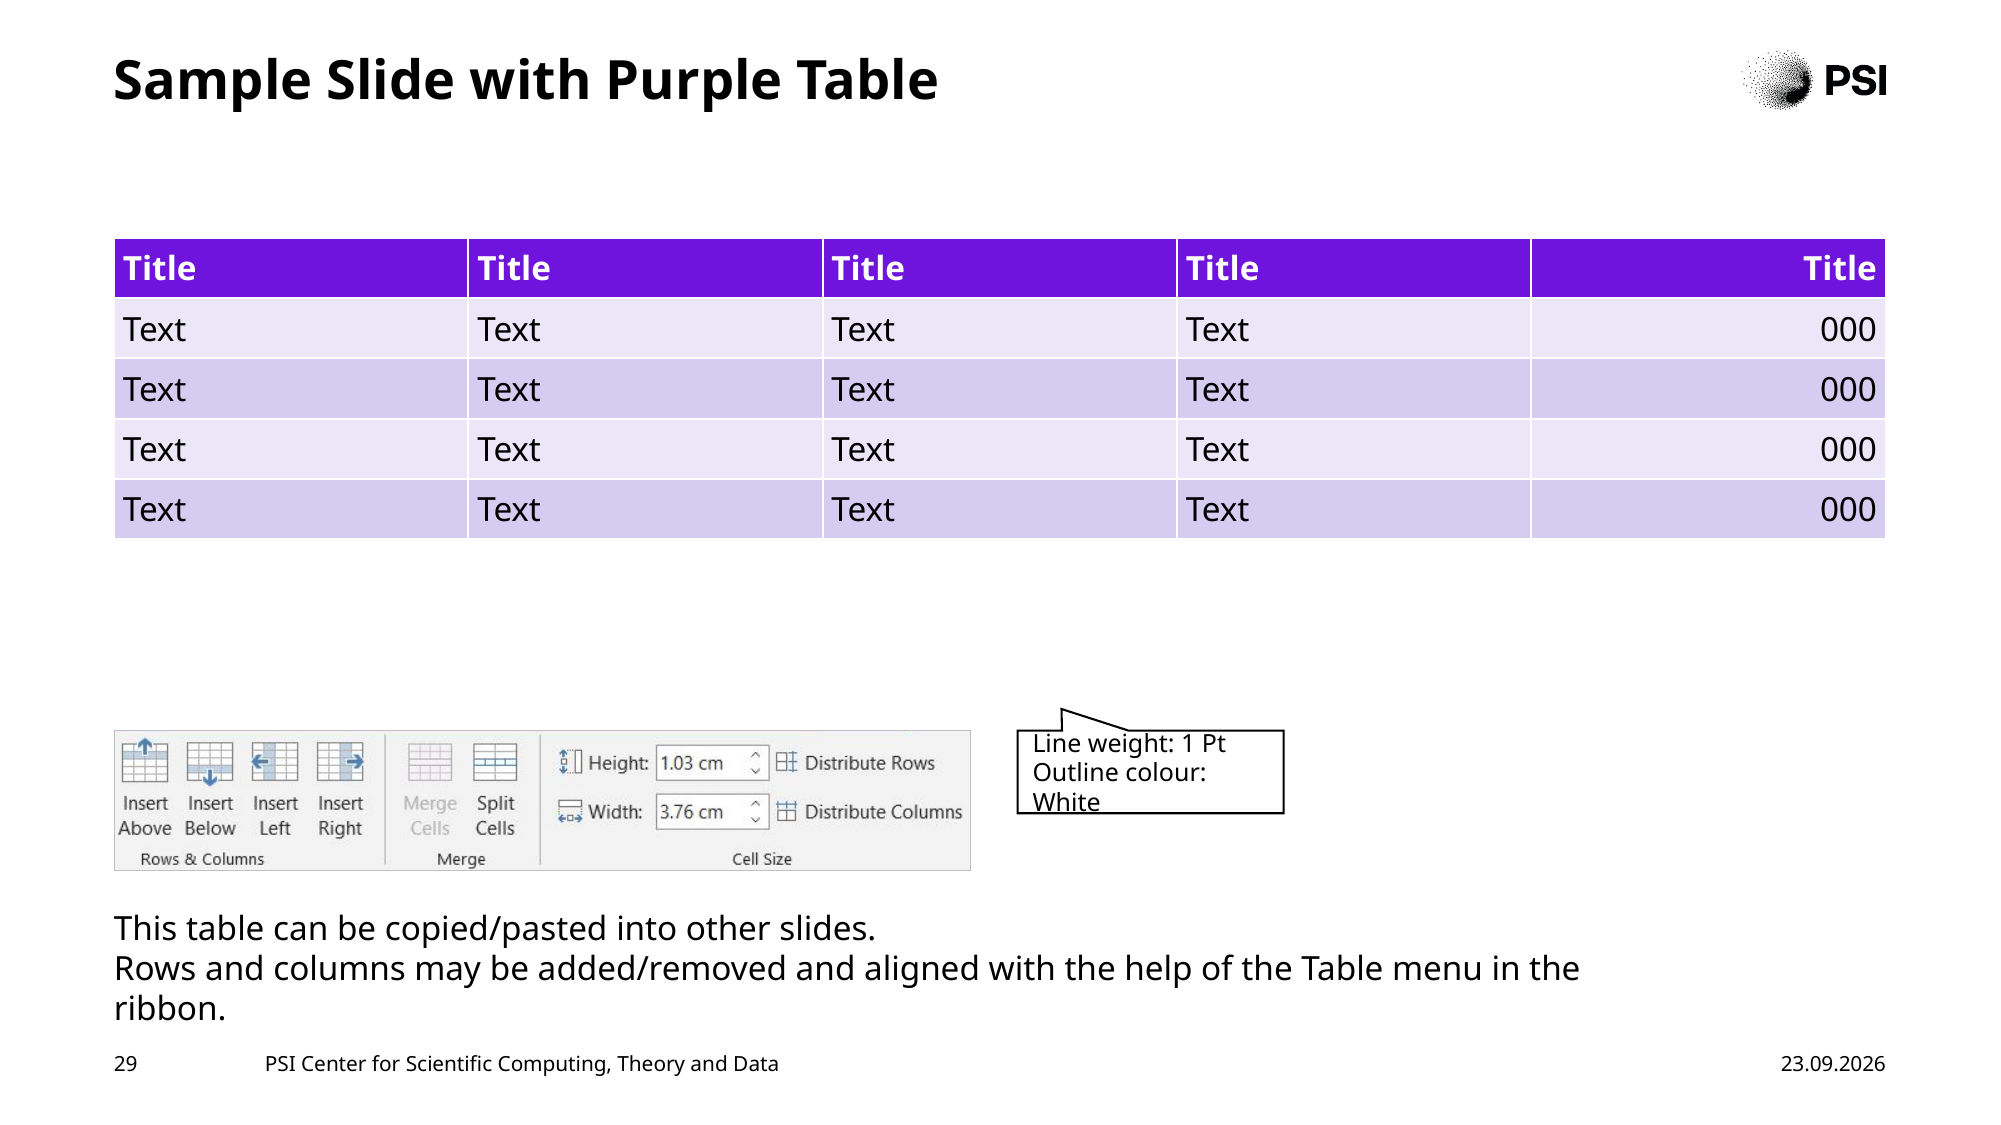

# Sample Slide with Purple Table
| Title | Title | Title | Title | Title |
| --- | --- | --- | --- | --- |
| Text | Text | Text | Text | 000 |
| Text | Text | Text | Text | 000 |
| Text | Text | Text | Text | 000 |
| Text | Text | Text | Text | 000 |
Line weight: 1 Pt
Outline colour: White
This table can be copied/pasted into other slides.
Rows and columns may be added/removed and aligned with the help of the Table menu in the ribbon.
29
PSI Center for Scientific Computing, Theory and Data